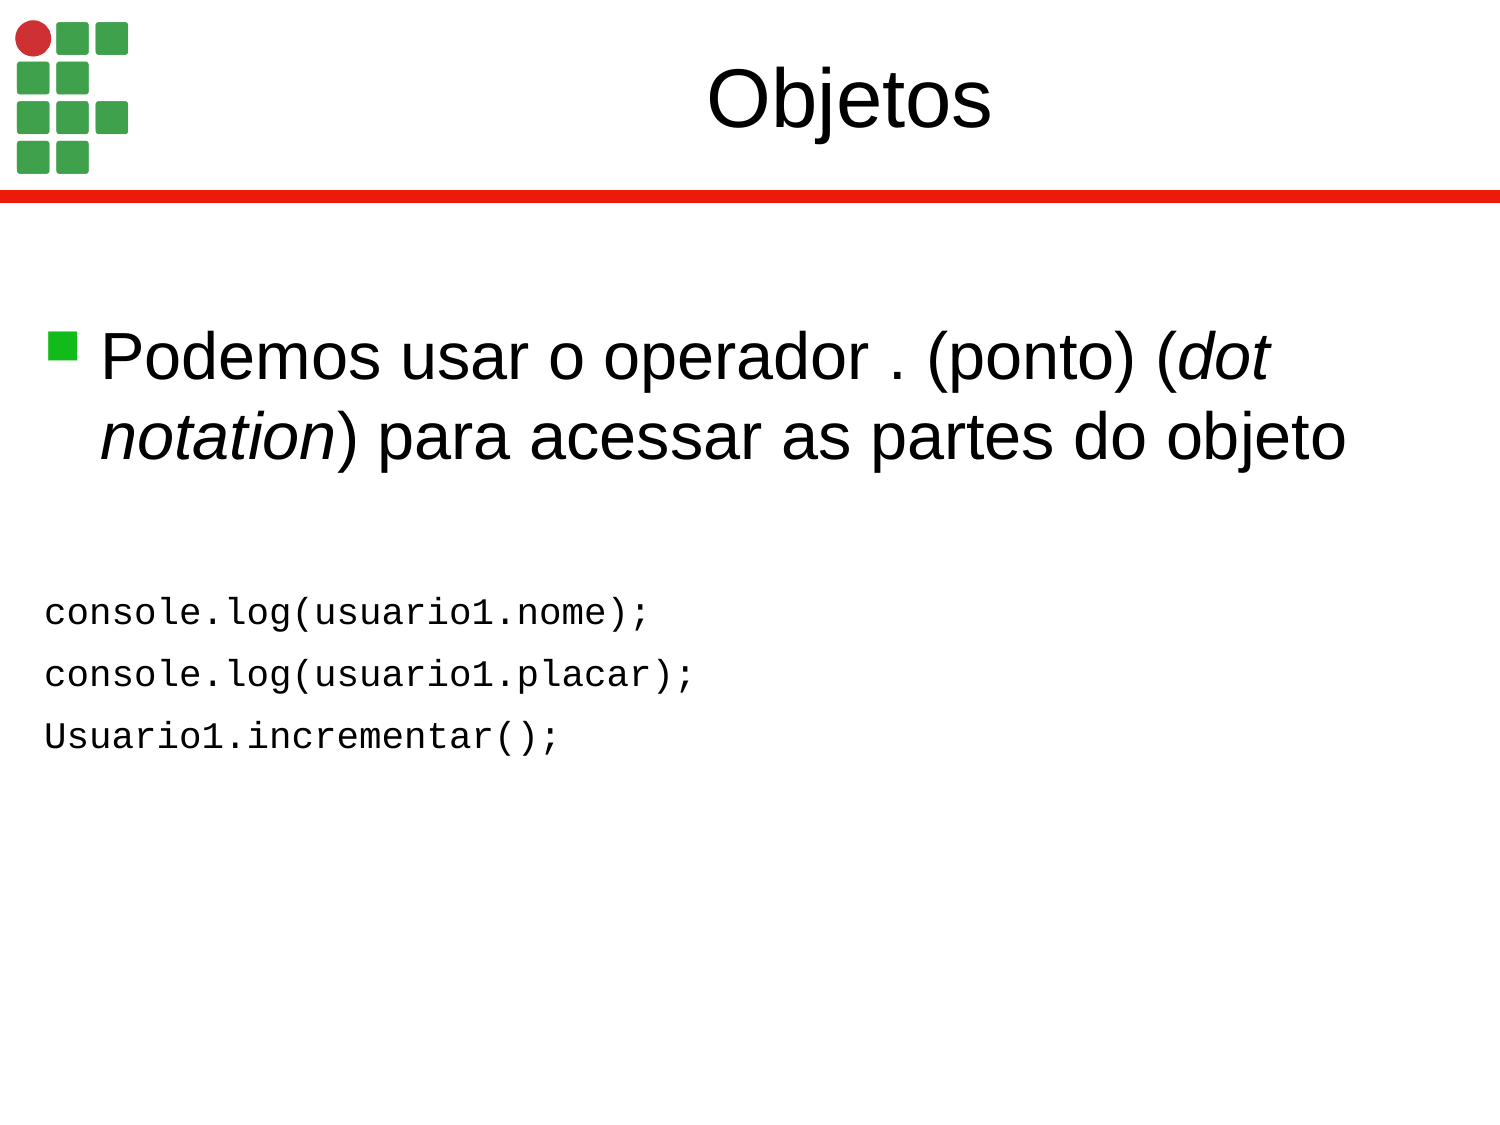

# Objetos
Podemos usar o operador . (ponto) (dot notation) para acessar as partes do objeto
console.log(usuario1.nome);
console.log(usuario1.placar);
Usuario1.incrementar();